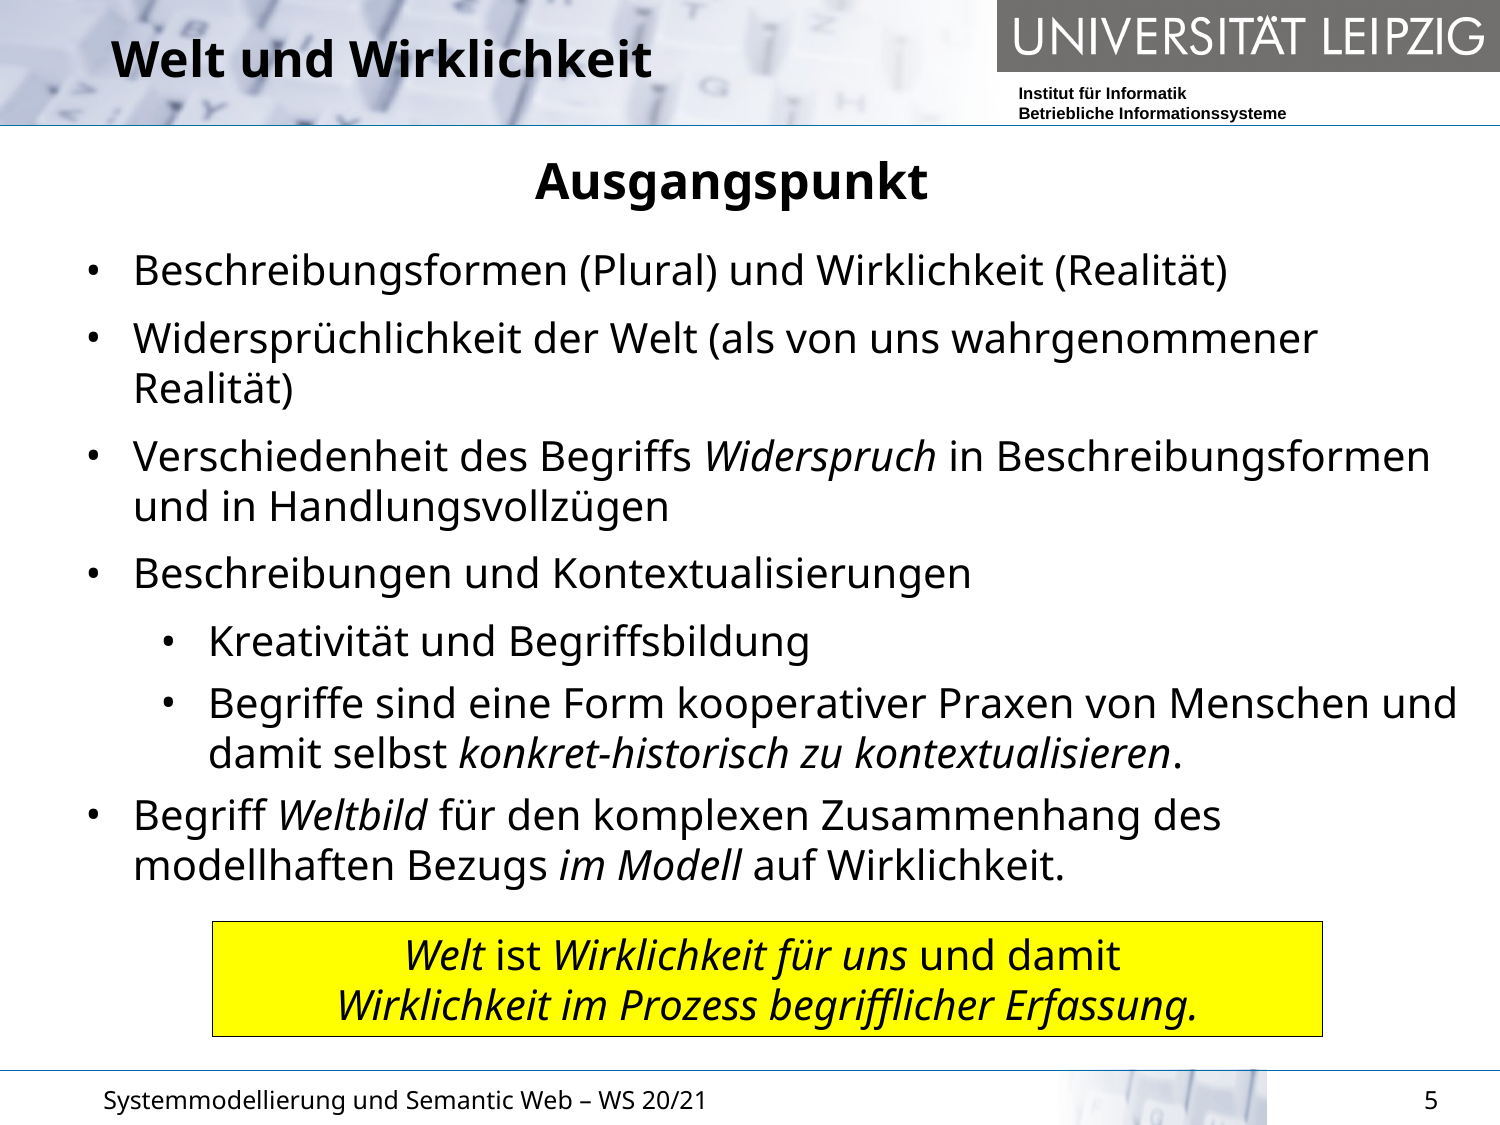

Welt und Wirklichkeit
Ausgangspunkt
Beschreibungsformen (Plural) und Wirklichkeit (Realität)
Widersprüchlichkeit der Welt (als von uns wahrgenommener Realität)
Verschiedenheit des Begriffs Widerspruch in Beschreibungsformen und in Handlungsvollzügen
Beschreibungen und Kontextualisierungen
Kreativität und Begriffsbildung
Begriffe sind eine Form kooperativer Praxen von Menschen und damit selbst konkret-historisch zu kontextualisieren.
Begriff Weltbild für den komplexen Zusammenhang des modellhaften Bezugs im Modell auf Wirklichkeit.
Welt ist Wirklichkeit für uns und damit
Wirklichkeit im Prozess begrifflicher Erfassung.
Systemmodellierung und Semantic Web – WS 20/21
5